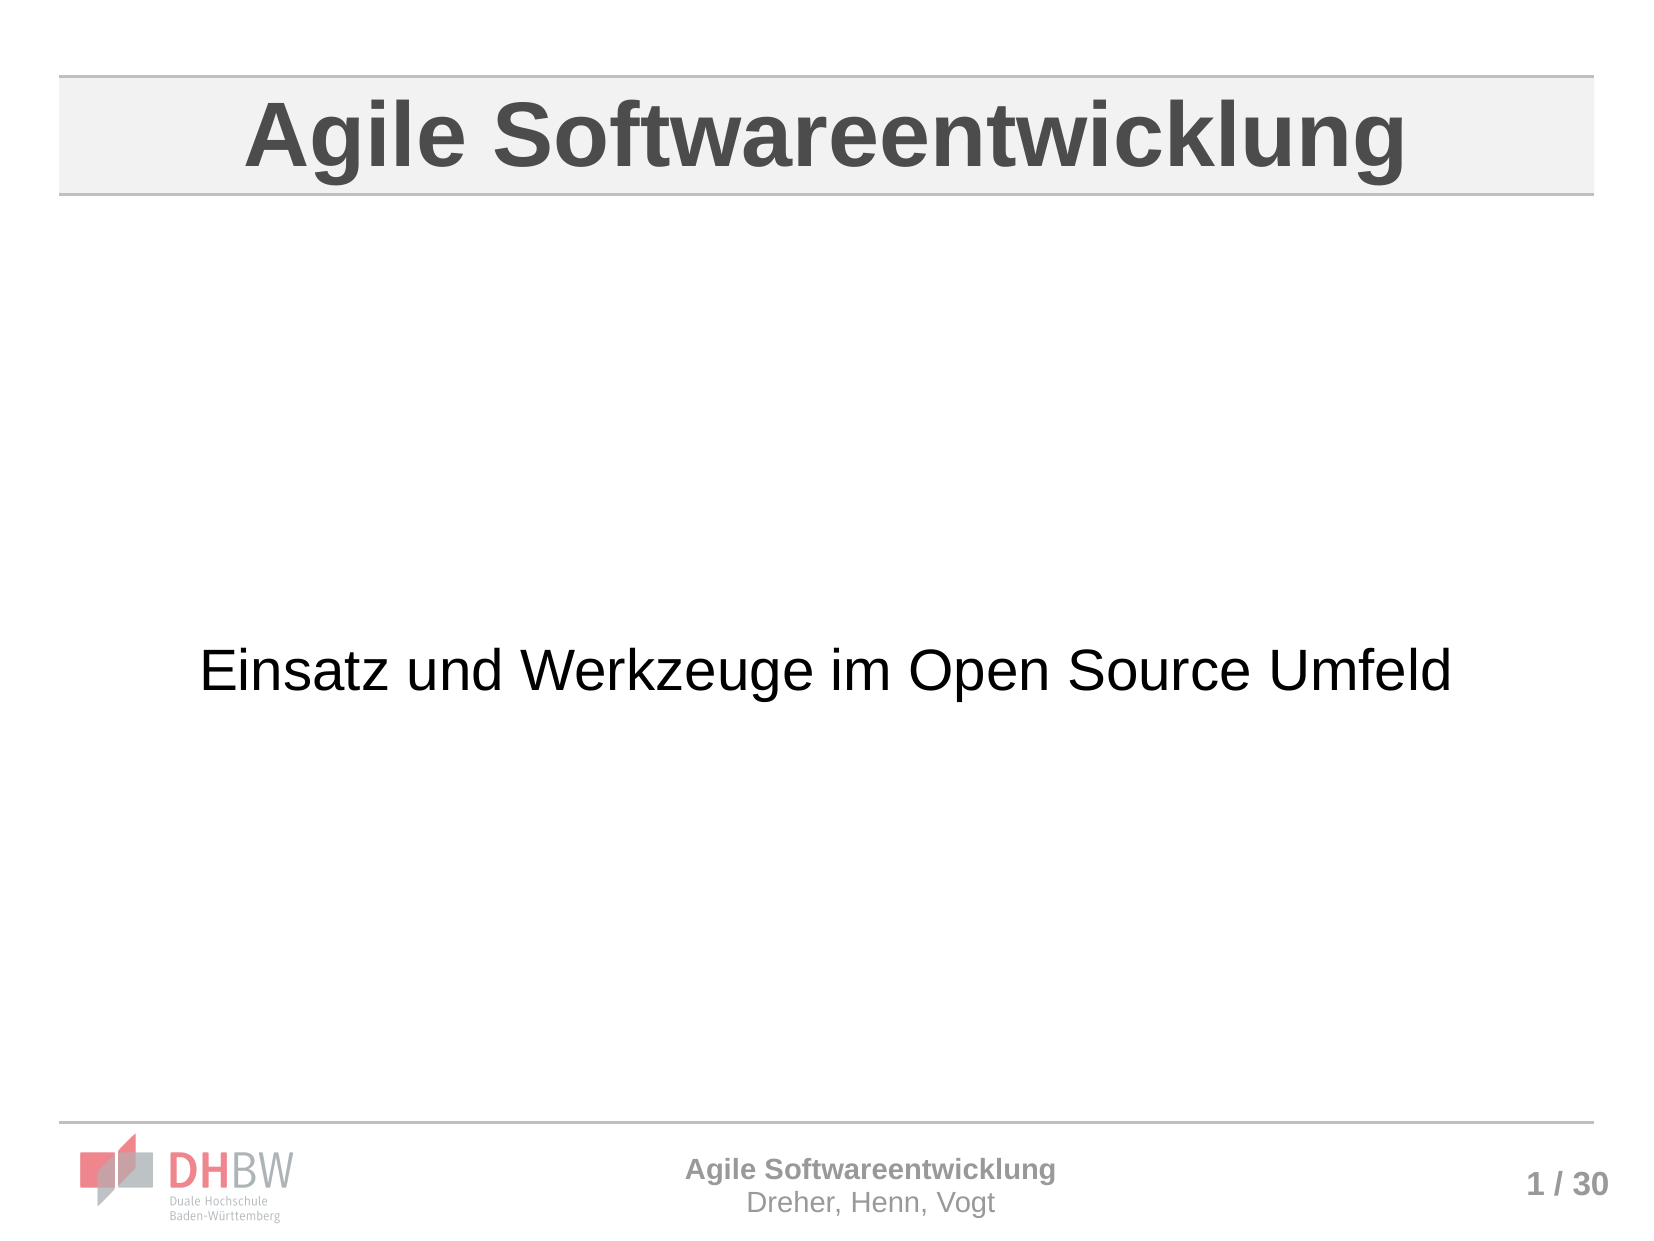

# Agile Softwareentwicklung
Einsatz und Werkzeuge im Open Source Umfeld